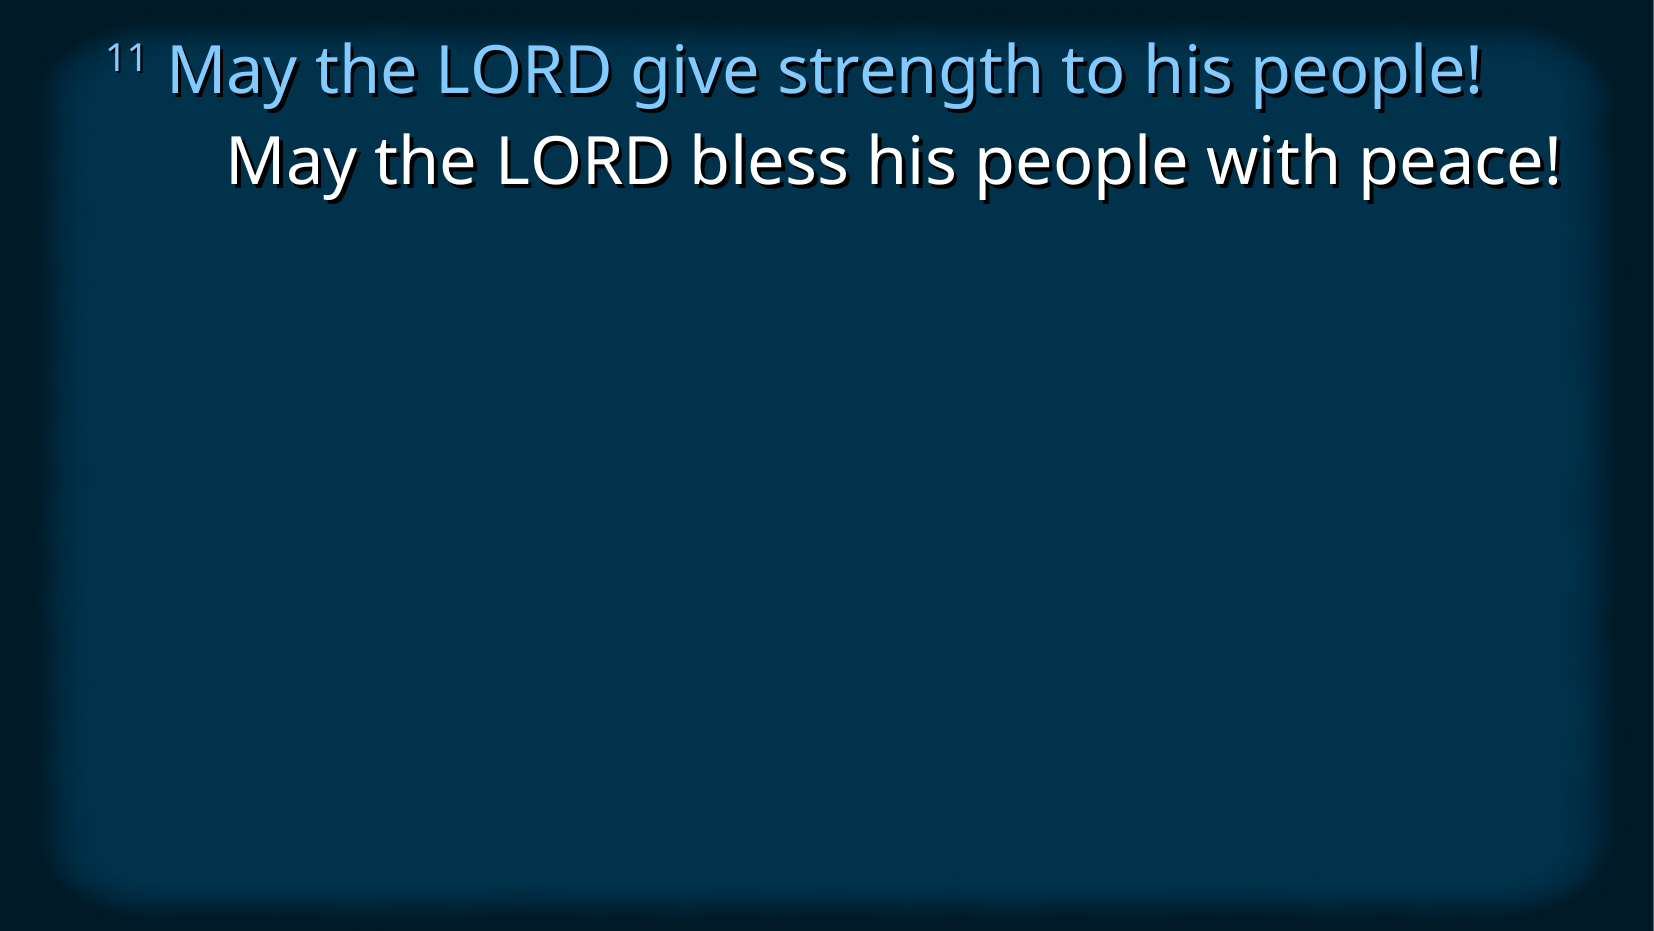

11 May the LORD give strength to his people!
 May the LORD bless his people with peace!